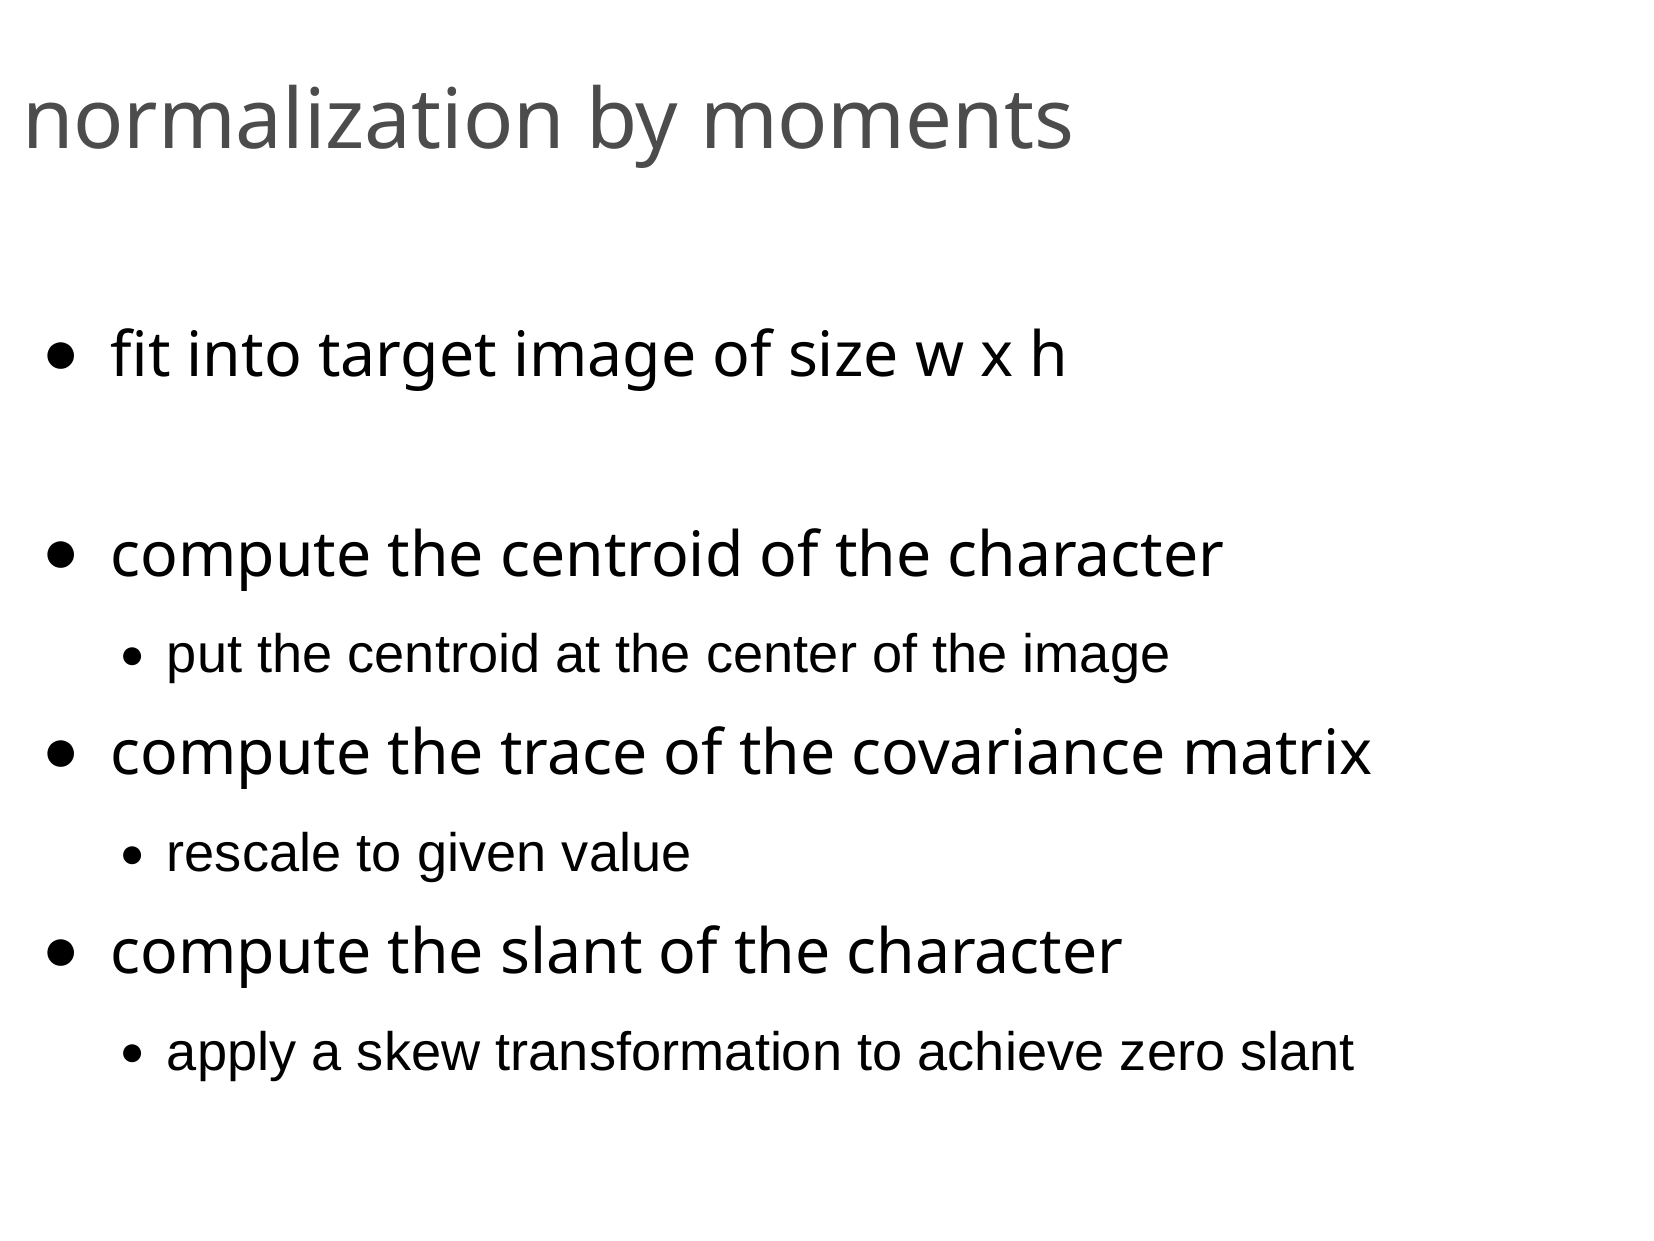

# normalization by moments
fit into target image of size w x h
compute the centroid of the character
put the centroid at the center of the image
compute the trace of the covariance matrix
rescale to given value
compute the slant of the character
apply a skew transformation to achieve zero slant